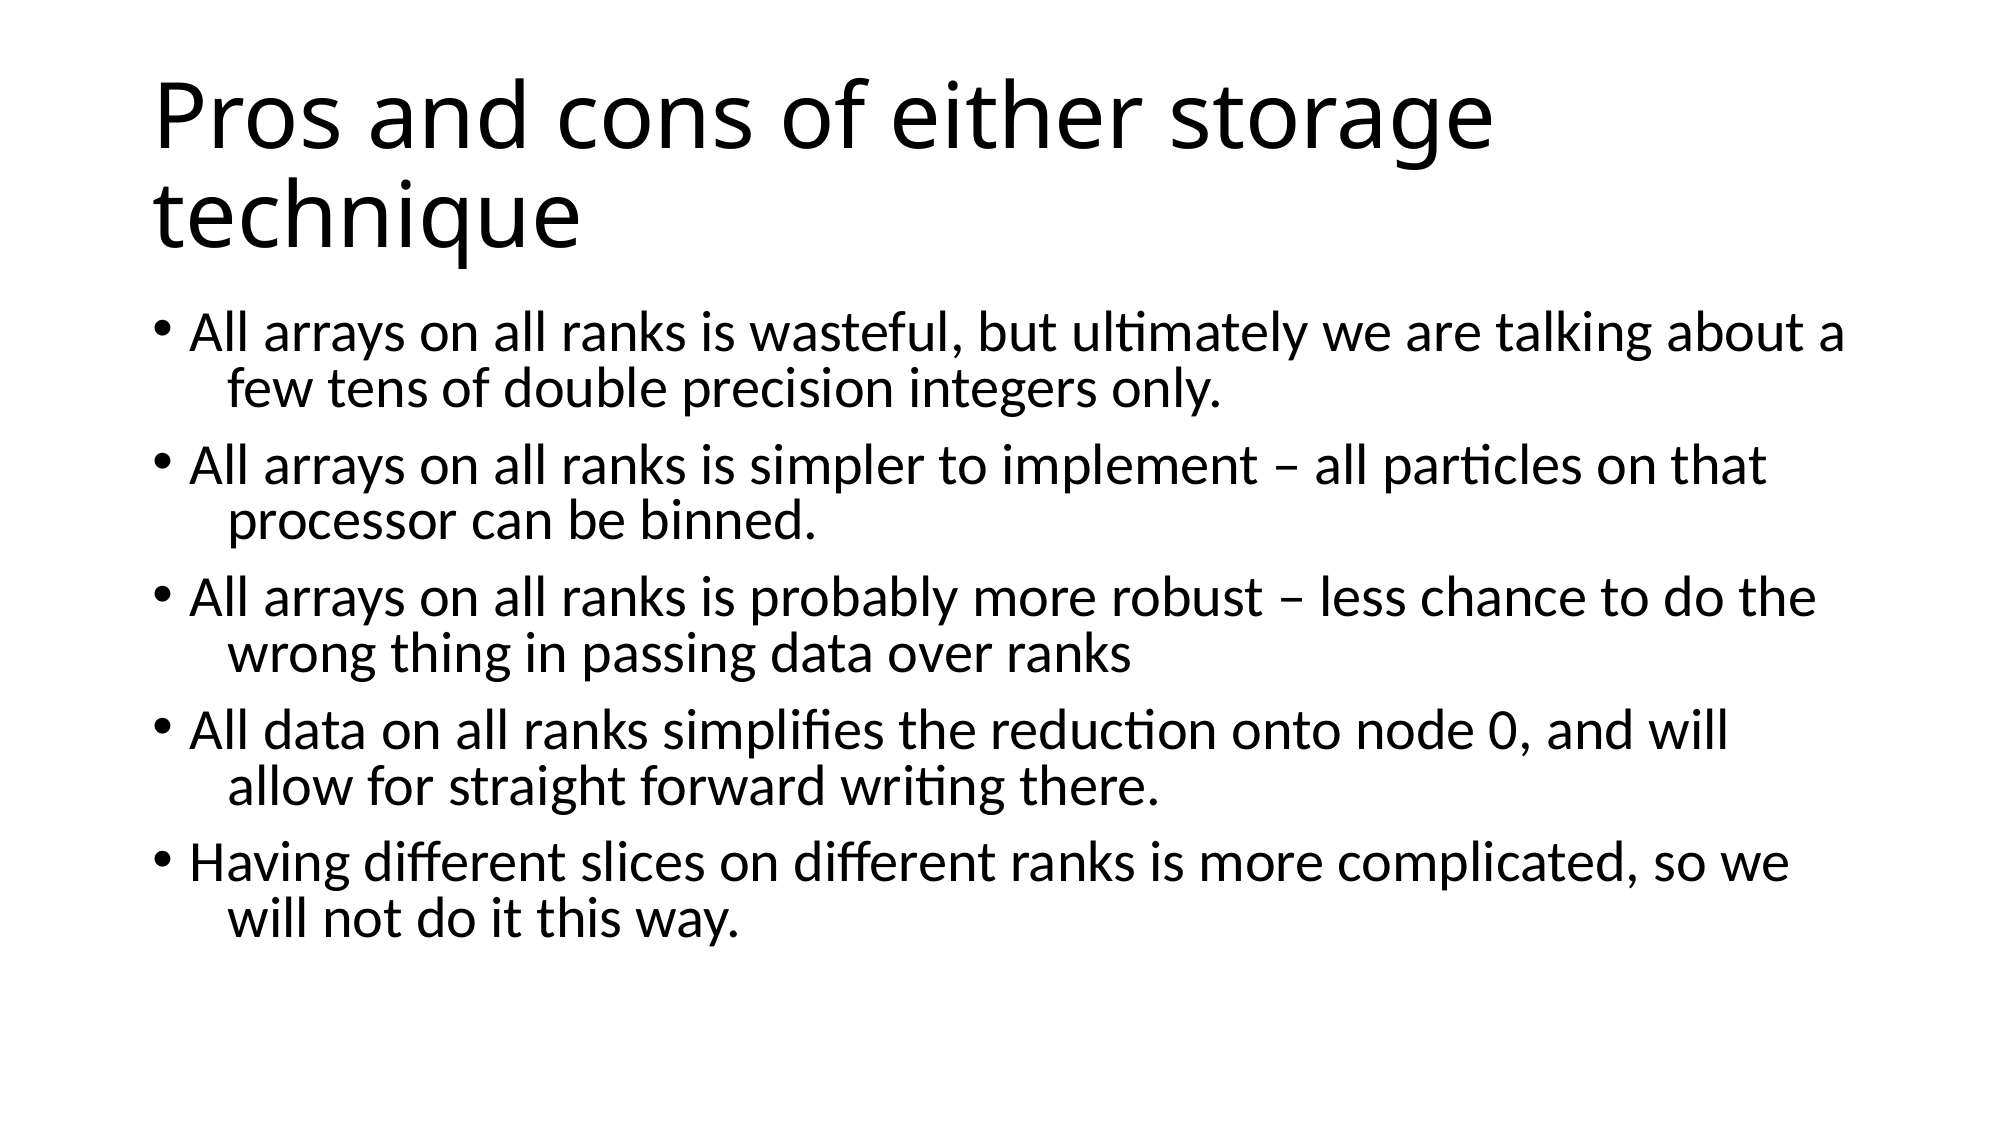

# Pros and cons of either storage technique
All arrays on all ranks is wasteful, but ultimately we are talking about a few tens of double precision integers only.
All arrays on all ranks is simpler to implement – all particles on that processor can be binned.
All arrays on all ranks is probably more robust – less chance to do the wrong thing in passing data over ranks
All data on all ranks simplifies the reduction onto node 0, and will allow for straight forward writing there.
Having different slices on different ranks is more complicated, so we will not do it this way.